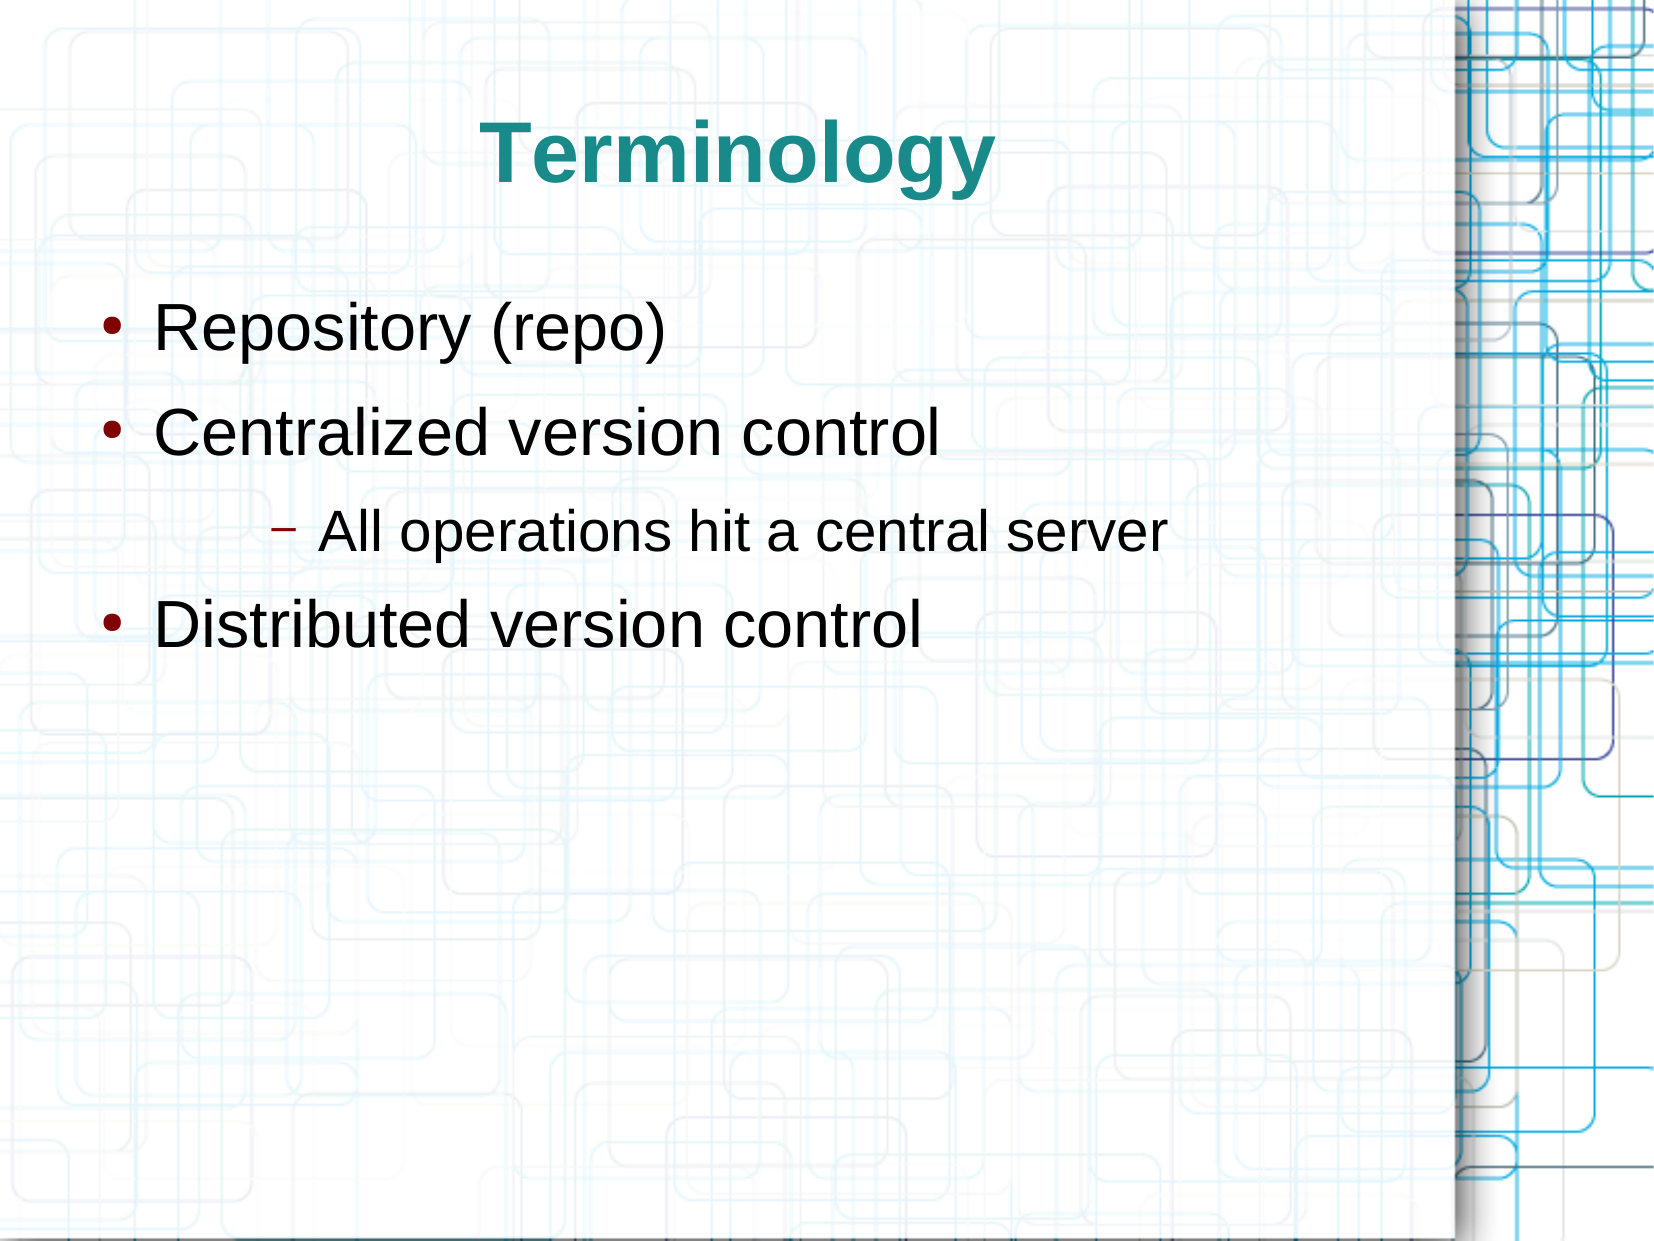

# Terminology
Repository (repo)
Centralized version control
All operations hit a central server
Distributed version control